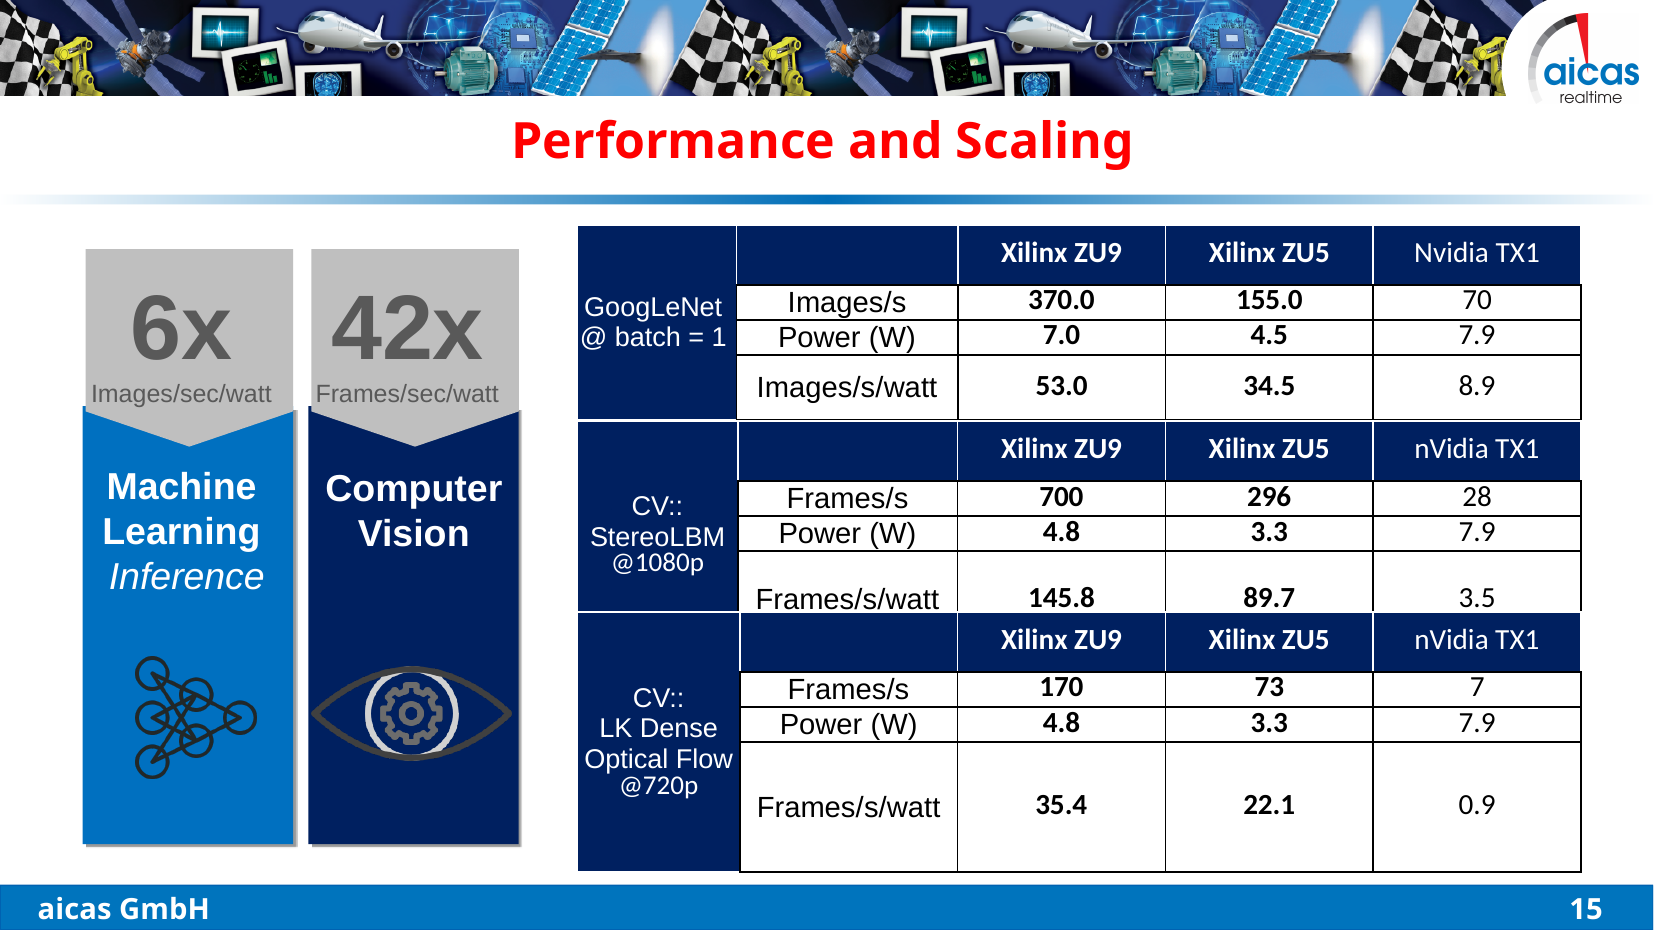

# Performance and Scaling
| GoogLeNet @ batch = 1 | | Xilinx ZU9 | Xilinx ZU5 | Nvidia TX1 |
| --- | --- | --- | --- | --- |
| | Images/s | 370.0 | 155.0 | 70 |
| | Power (W) | 7.0 | 4.5 | 7.9 |
| | Images/s/watt | 53.0 | 34.5 | 8.9 |
6x
Images/sec/watt
42x Frames/sec/watt
| CV:: StereoLBM @1080p | | Xilinx ZU9 | Xilinx ZU5 | nVidia TX1 |
| --- | --- | --- | --- | --- |
| | Frames/s | 700 | 296 | 28 |
| | Power (W) | 4.8 | 3.3 | 7.9 |
| | Frames/s/watt | 145.8 | 89.7 | 3.5 |
Machine
Learning
 Inference
Computer
Vision
| CV:: LK Dense Optical Flow @720p | | Xilinx ZU9 | Xilinx ZU5 | nVidia TX1 |
| --- | --- | --- | --- | --- |
| | Frames/s | 170 | 73 | 7 |
| | Power (W) | 4.8 | 3.3 | 7.9 |
| | Frames/s/watt | 35.4 | 22.1 | 0.9 |